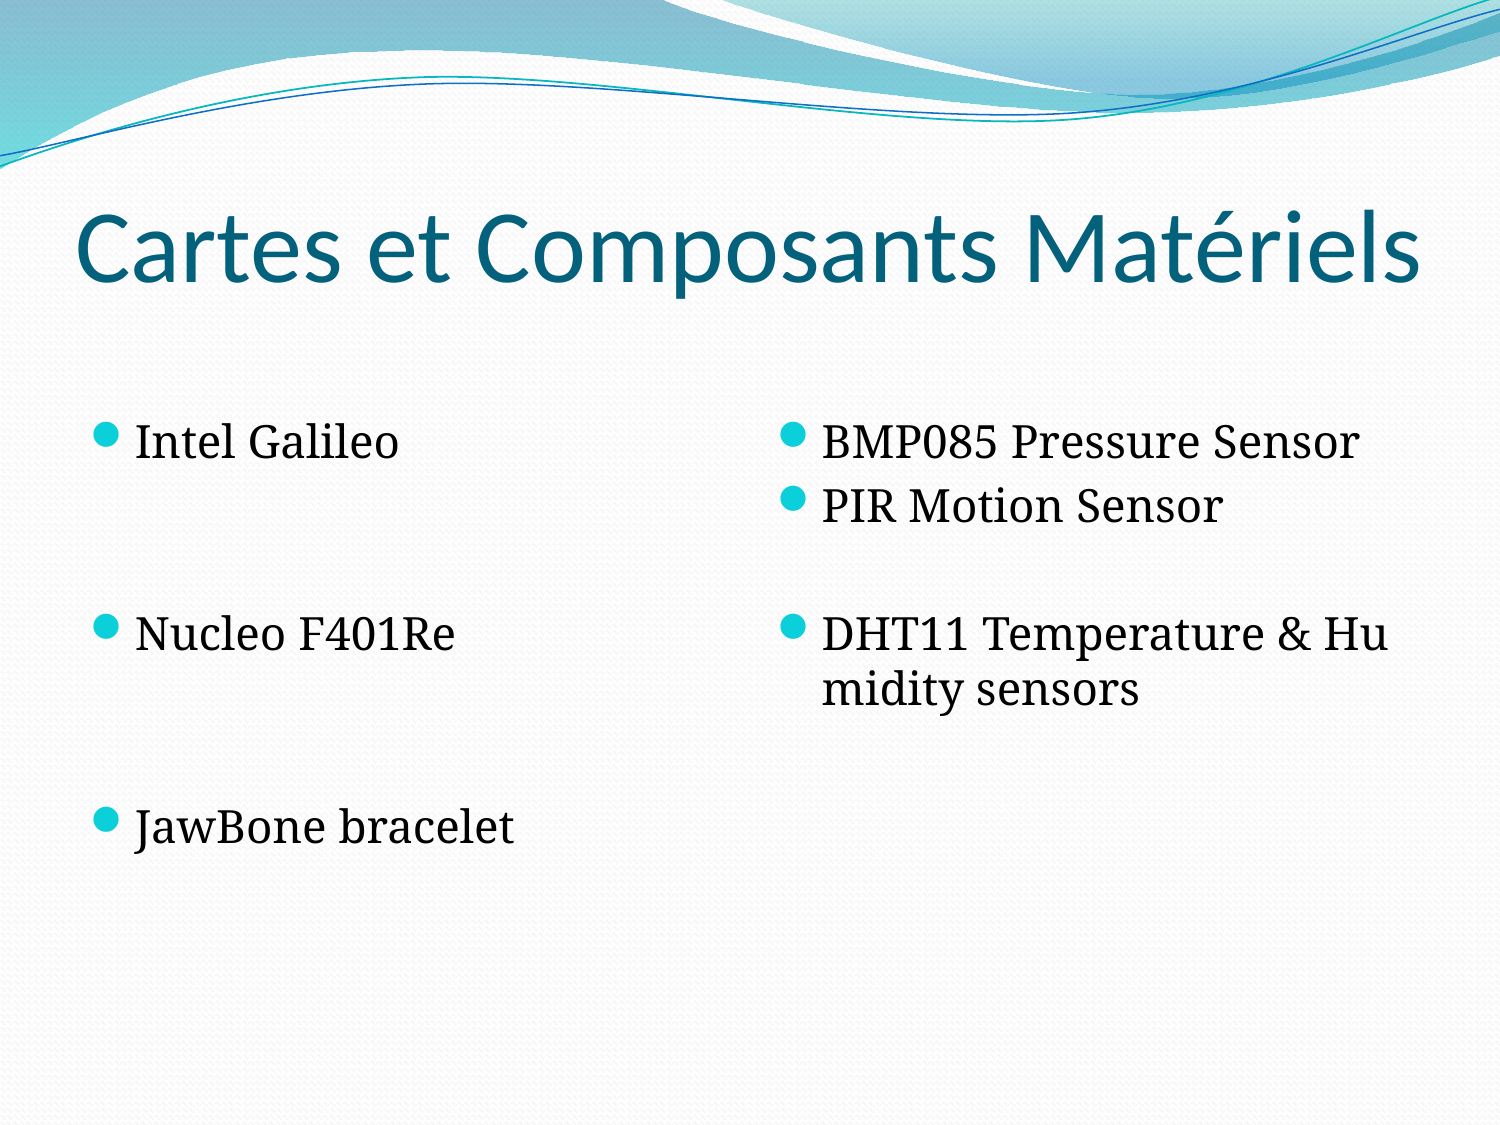

# Cartes et Composants Matériels
Intel Galileo
Nucleo F401Re
JawBone bracelet
BMP085 Pressure Sensor
PIR Motion Sensor
DHT11 Temperature & Humidity sensors